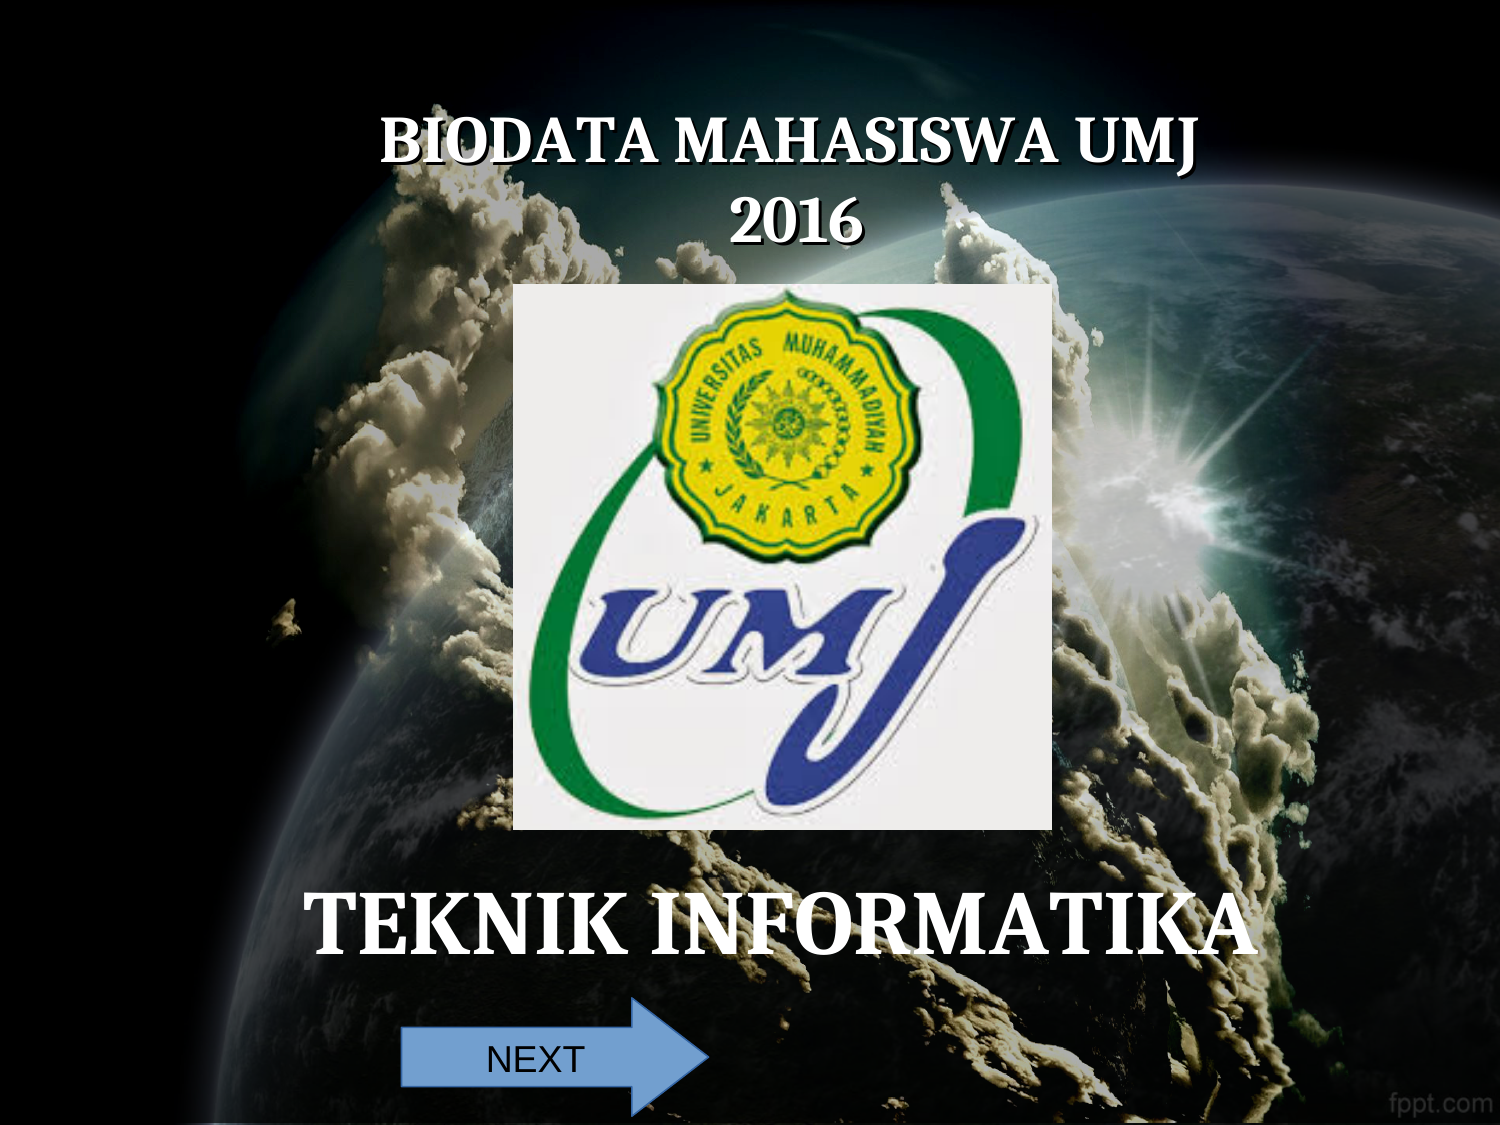

BIODATA MAHASISWA UMJ 2016
TEKNIK INFORMATIKA
NEXT